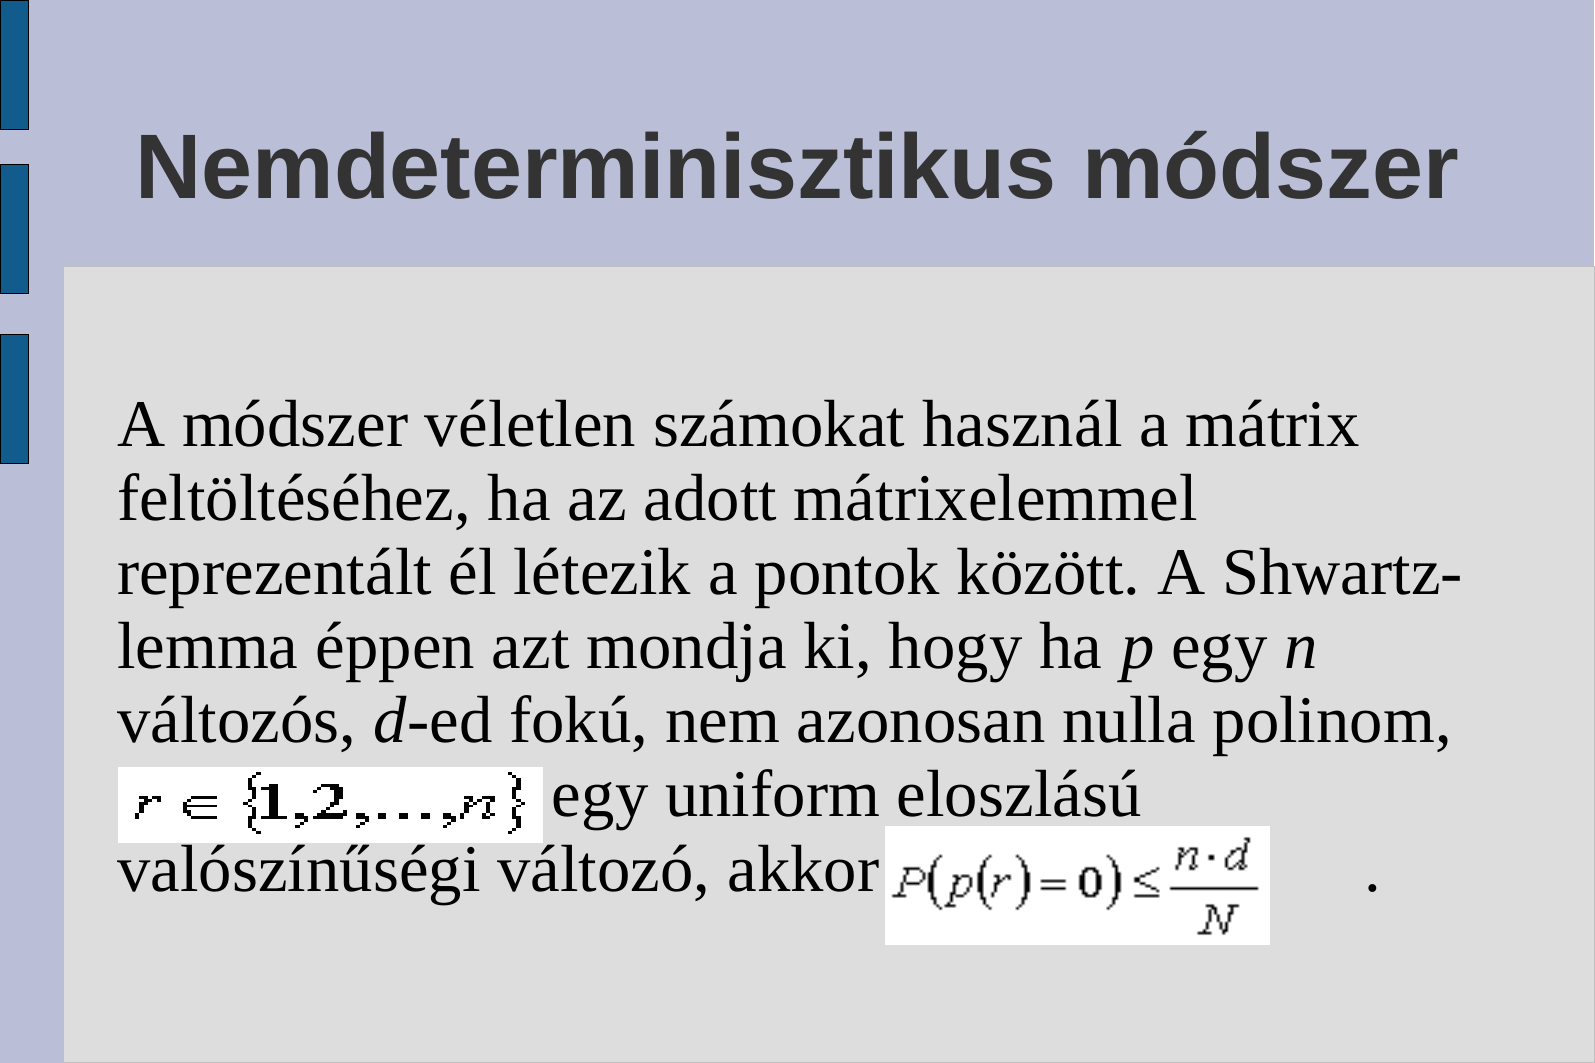

# Nemdeterminisztikus módszer
A módszer véletlen számokat használ a mátrix feltöltéséhez, ha az adott mátrixelemmel reprezentált él létezik a pontok között. A Shwartz-lemma éppen azt mondja ki, hogy ha p egy n változós, d-ed fokú, nem azonosan nulla polinom, egy uniform eloszlású valószínűségi változó, akkor .